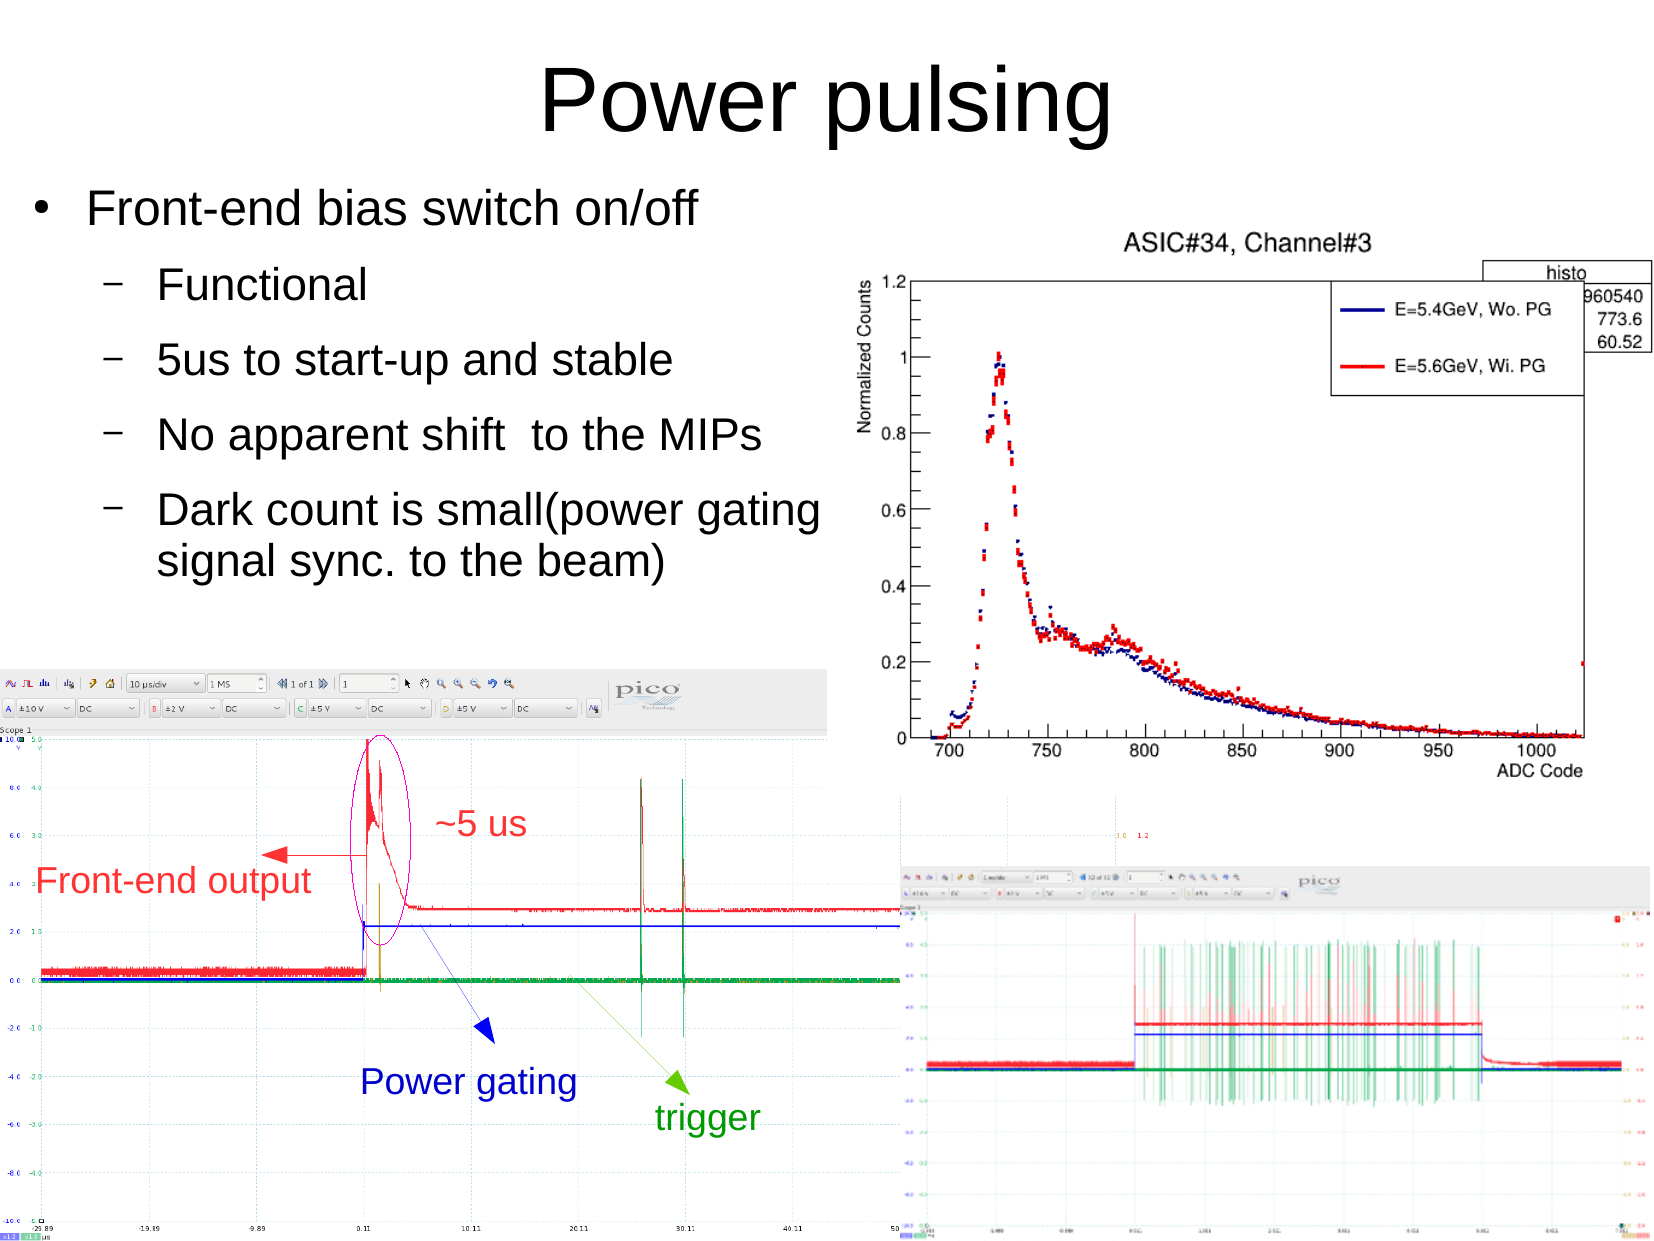

# Power pulsing
Front-end bias switch on/off
Functional
5us to start-up and stable
No apparent shift to the MIPs
Dark count is small(power gating signal sync. to the beam)
~5 us
Front-end output
Power gating
trigger